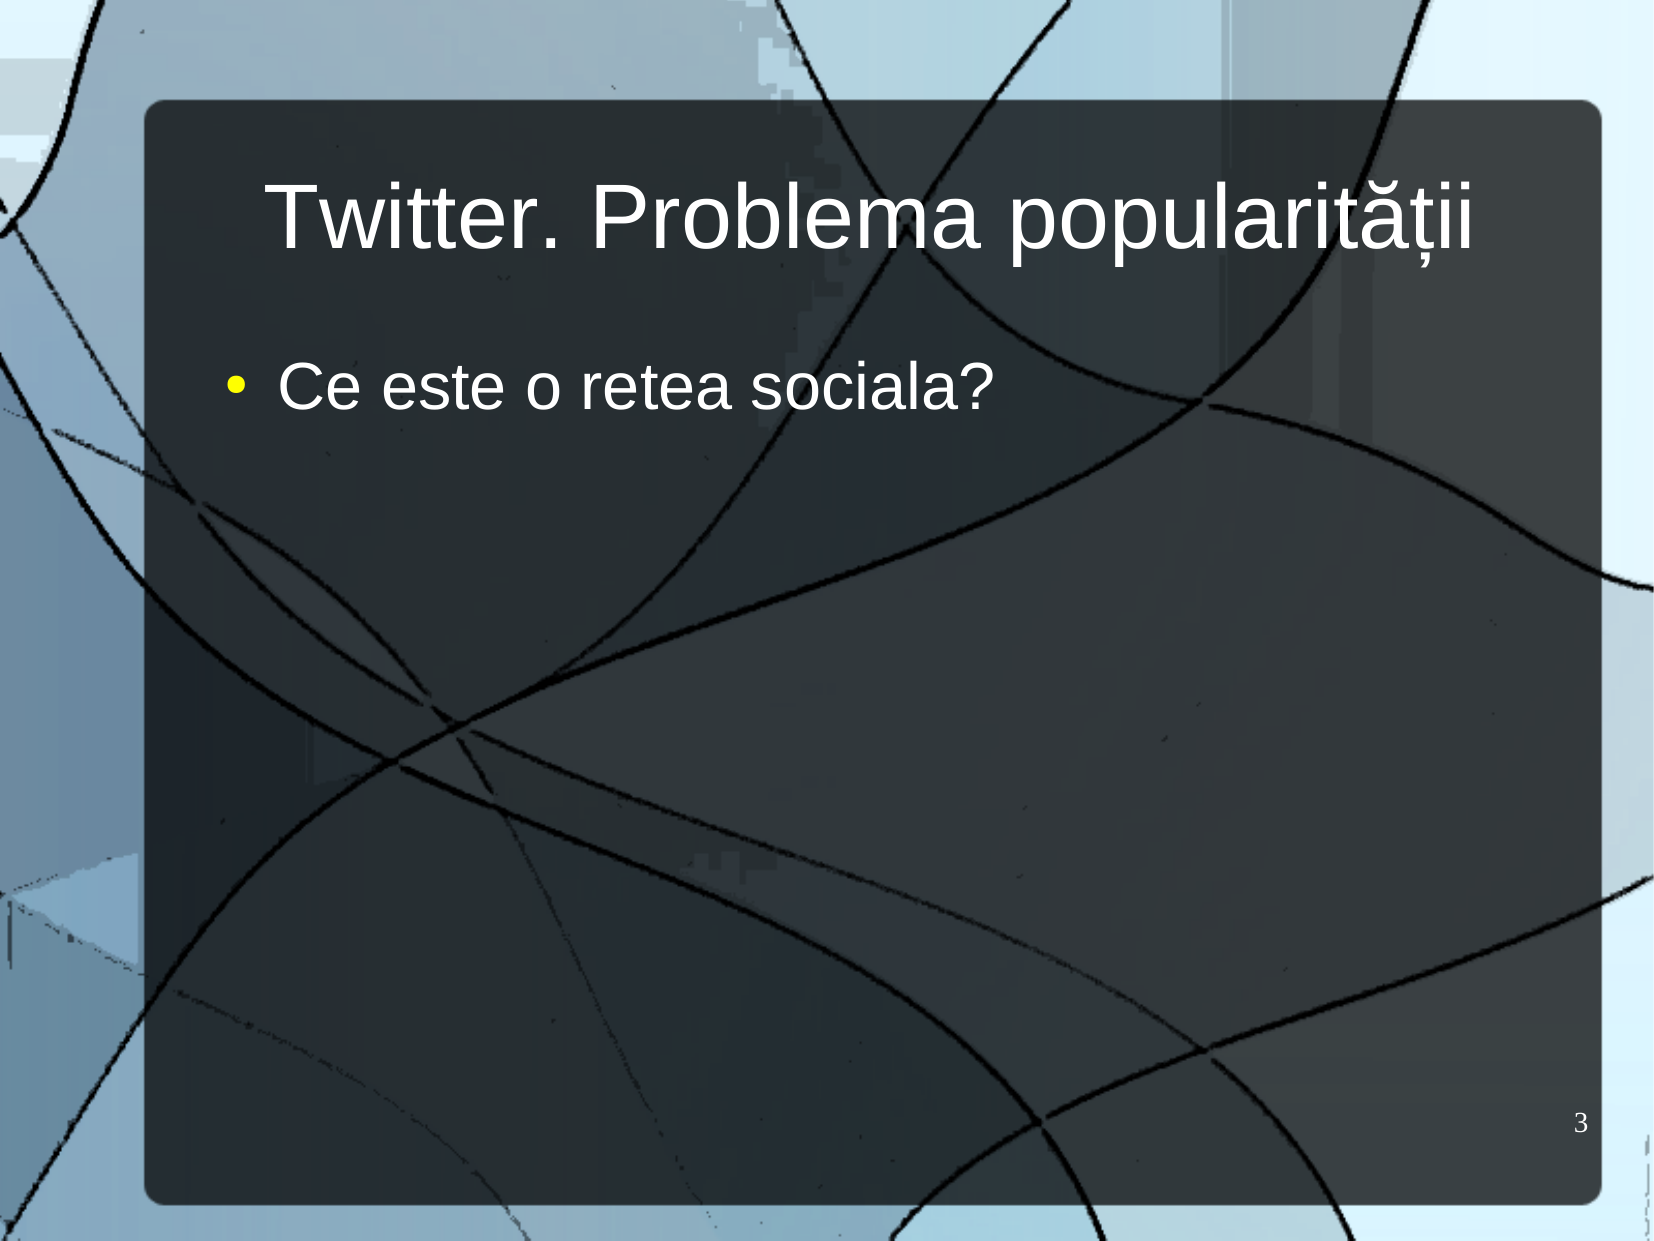

# Twitter. Problema popularității
Ce este o retea sociala?
3